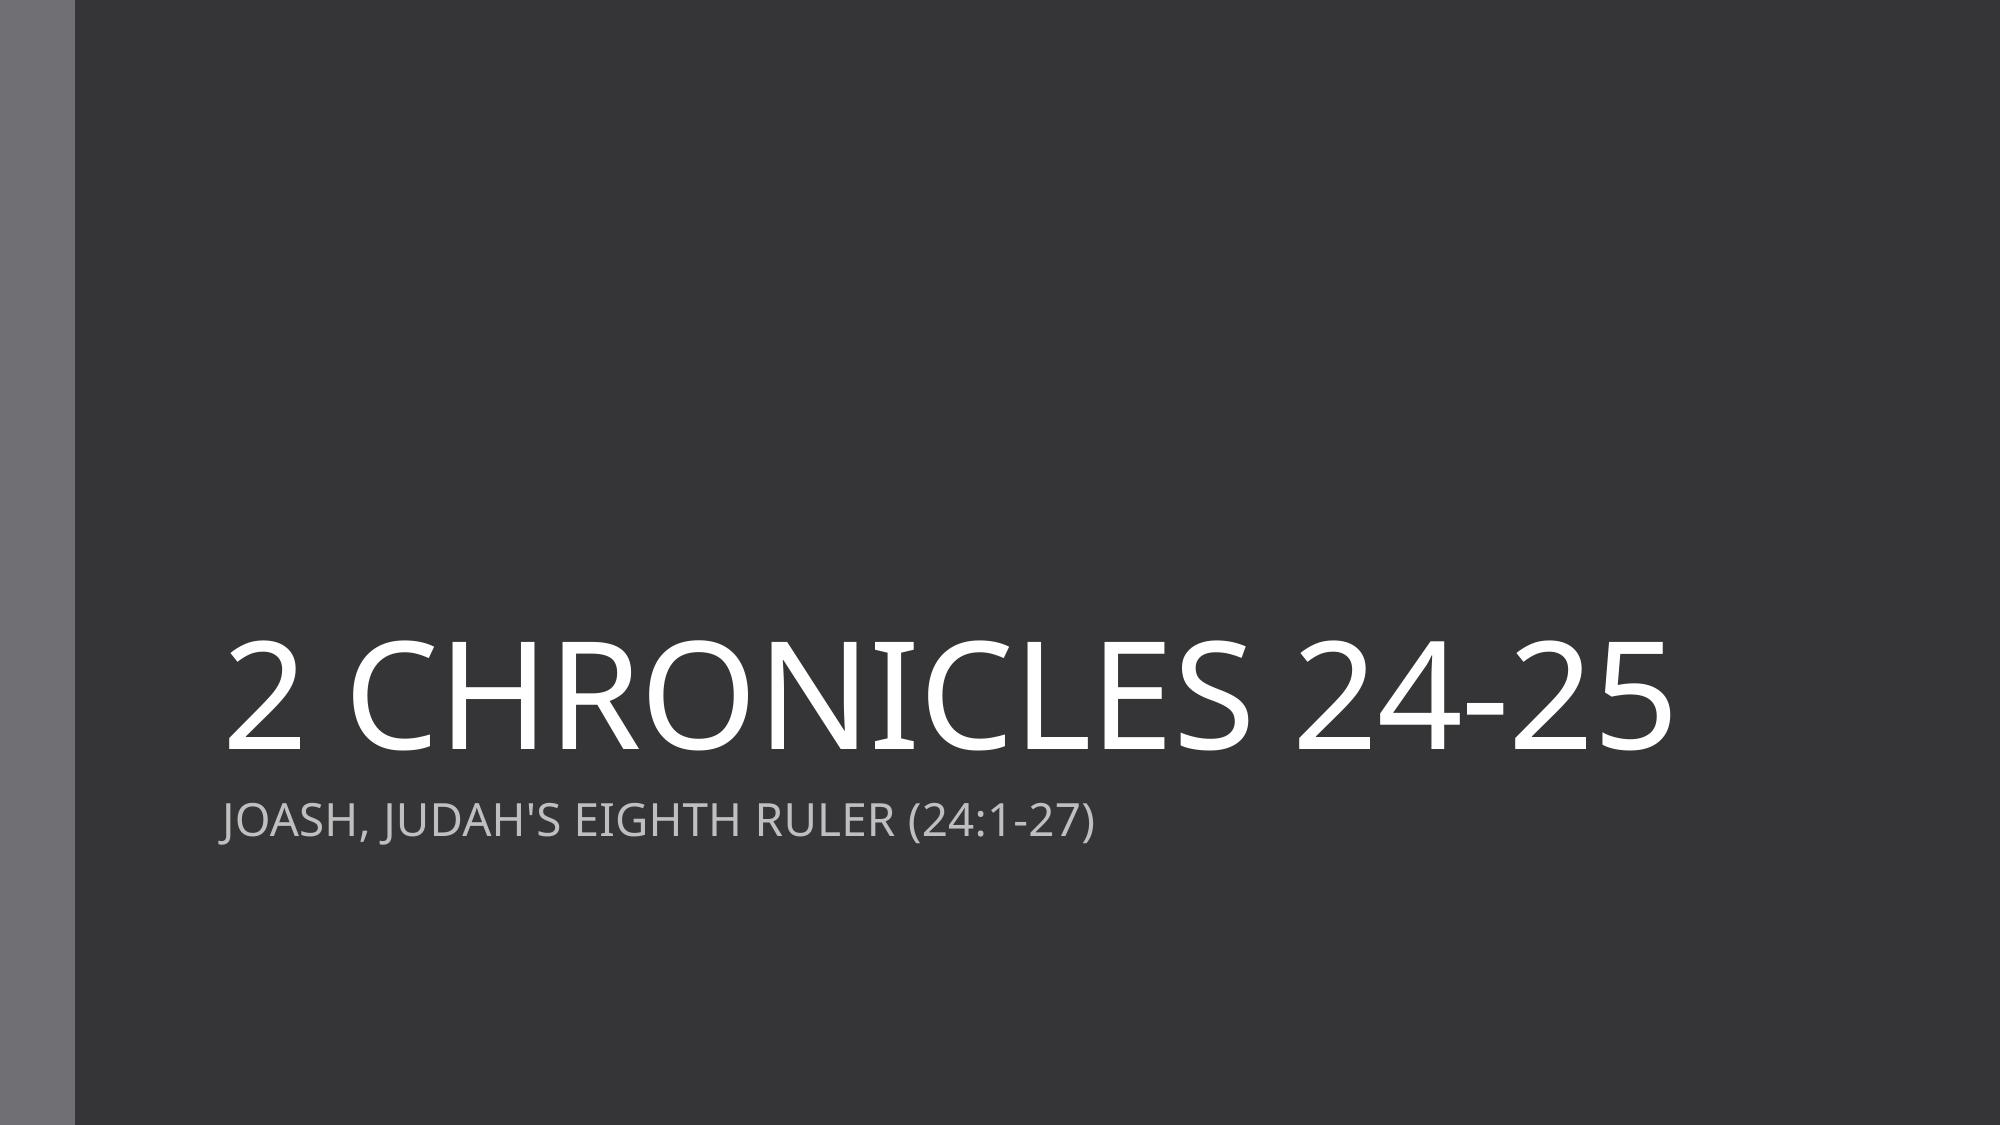

# 2 CHRONICLES 24-25
JOASH, JUDAH'S EIGHTH RULER (24:1-27)